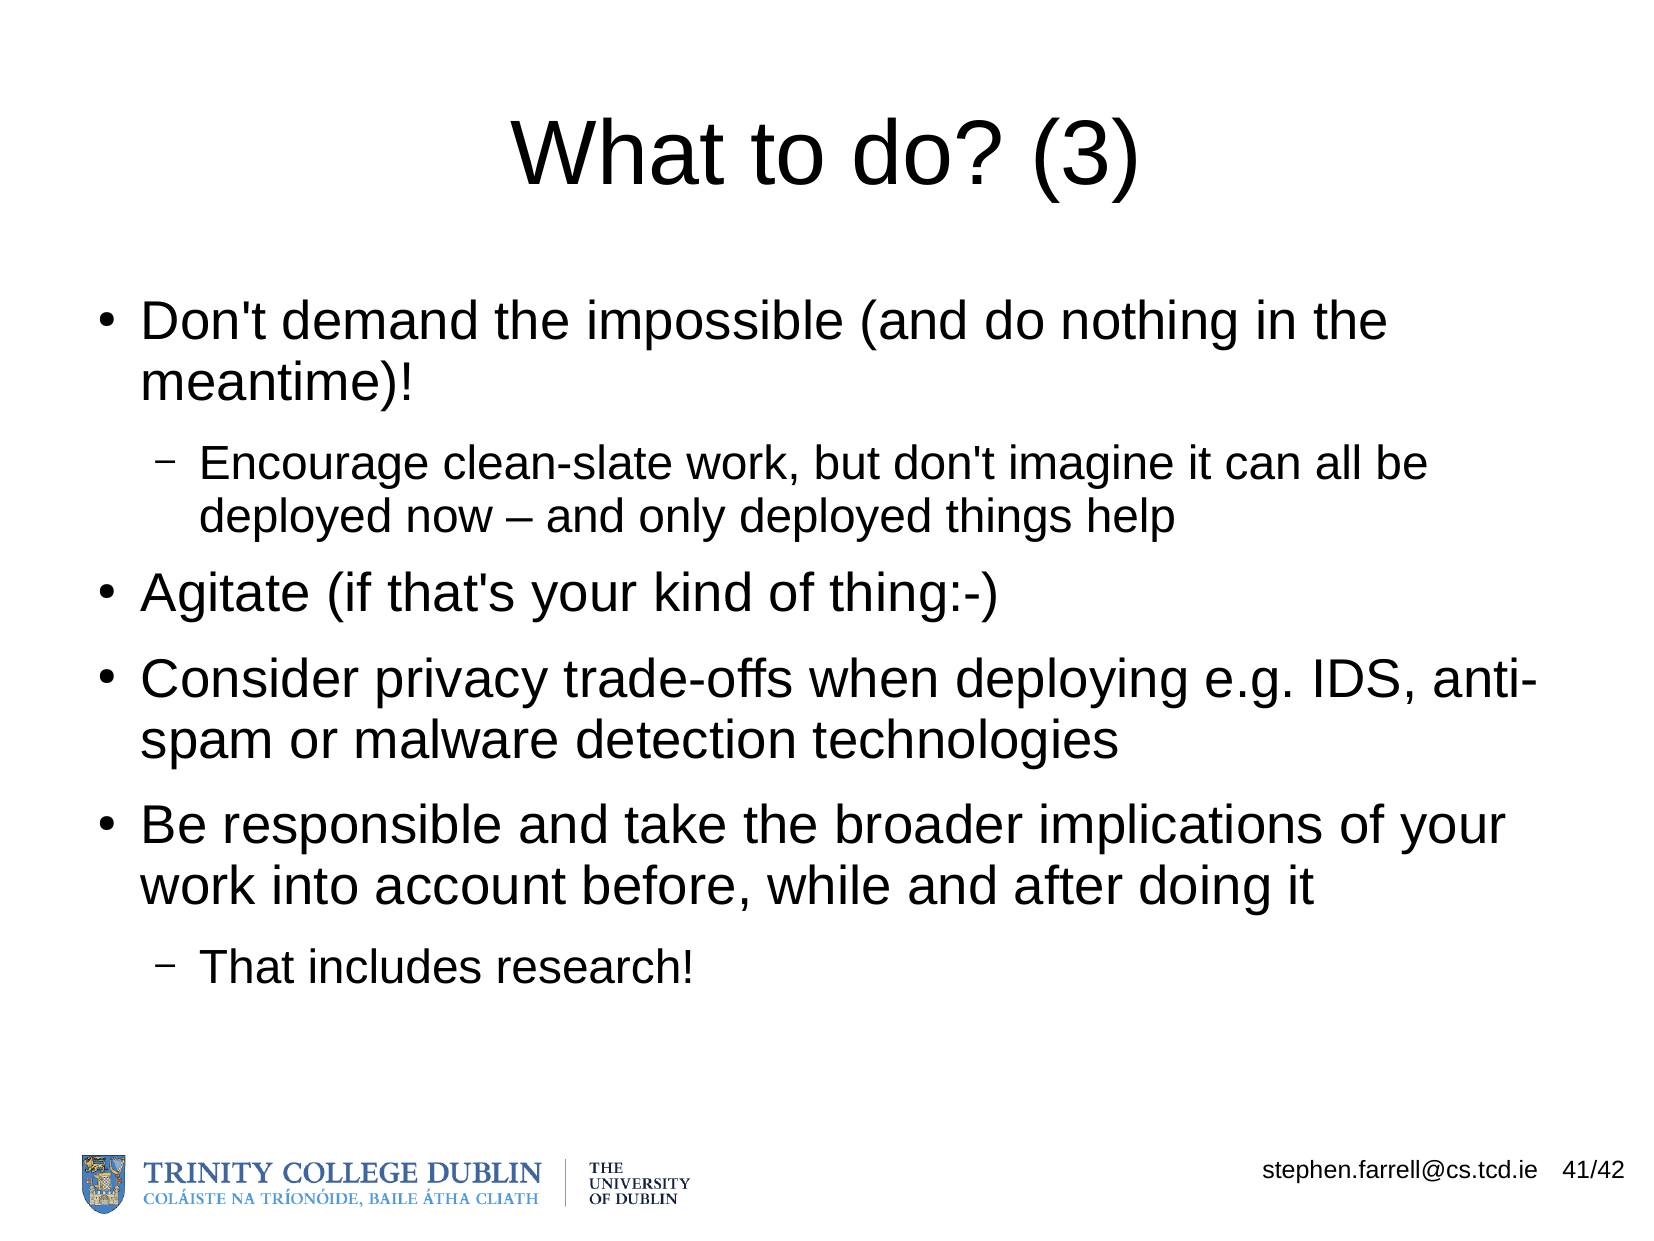

# What to do? (3)
Don't demand the impossible (and do nothing in the meantime)!
Encourage clean-slate work, but don't imagine it can all be deployed now – and only deployed things help
Agitate (if that's your kind of thing:-)
Consider privacy trade-offs when deploying e.g. IDS, anti-spam or malware detection technologies
Be responsible and take the broader implications of your work into account before, while and after doing it
That includes research!